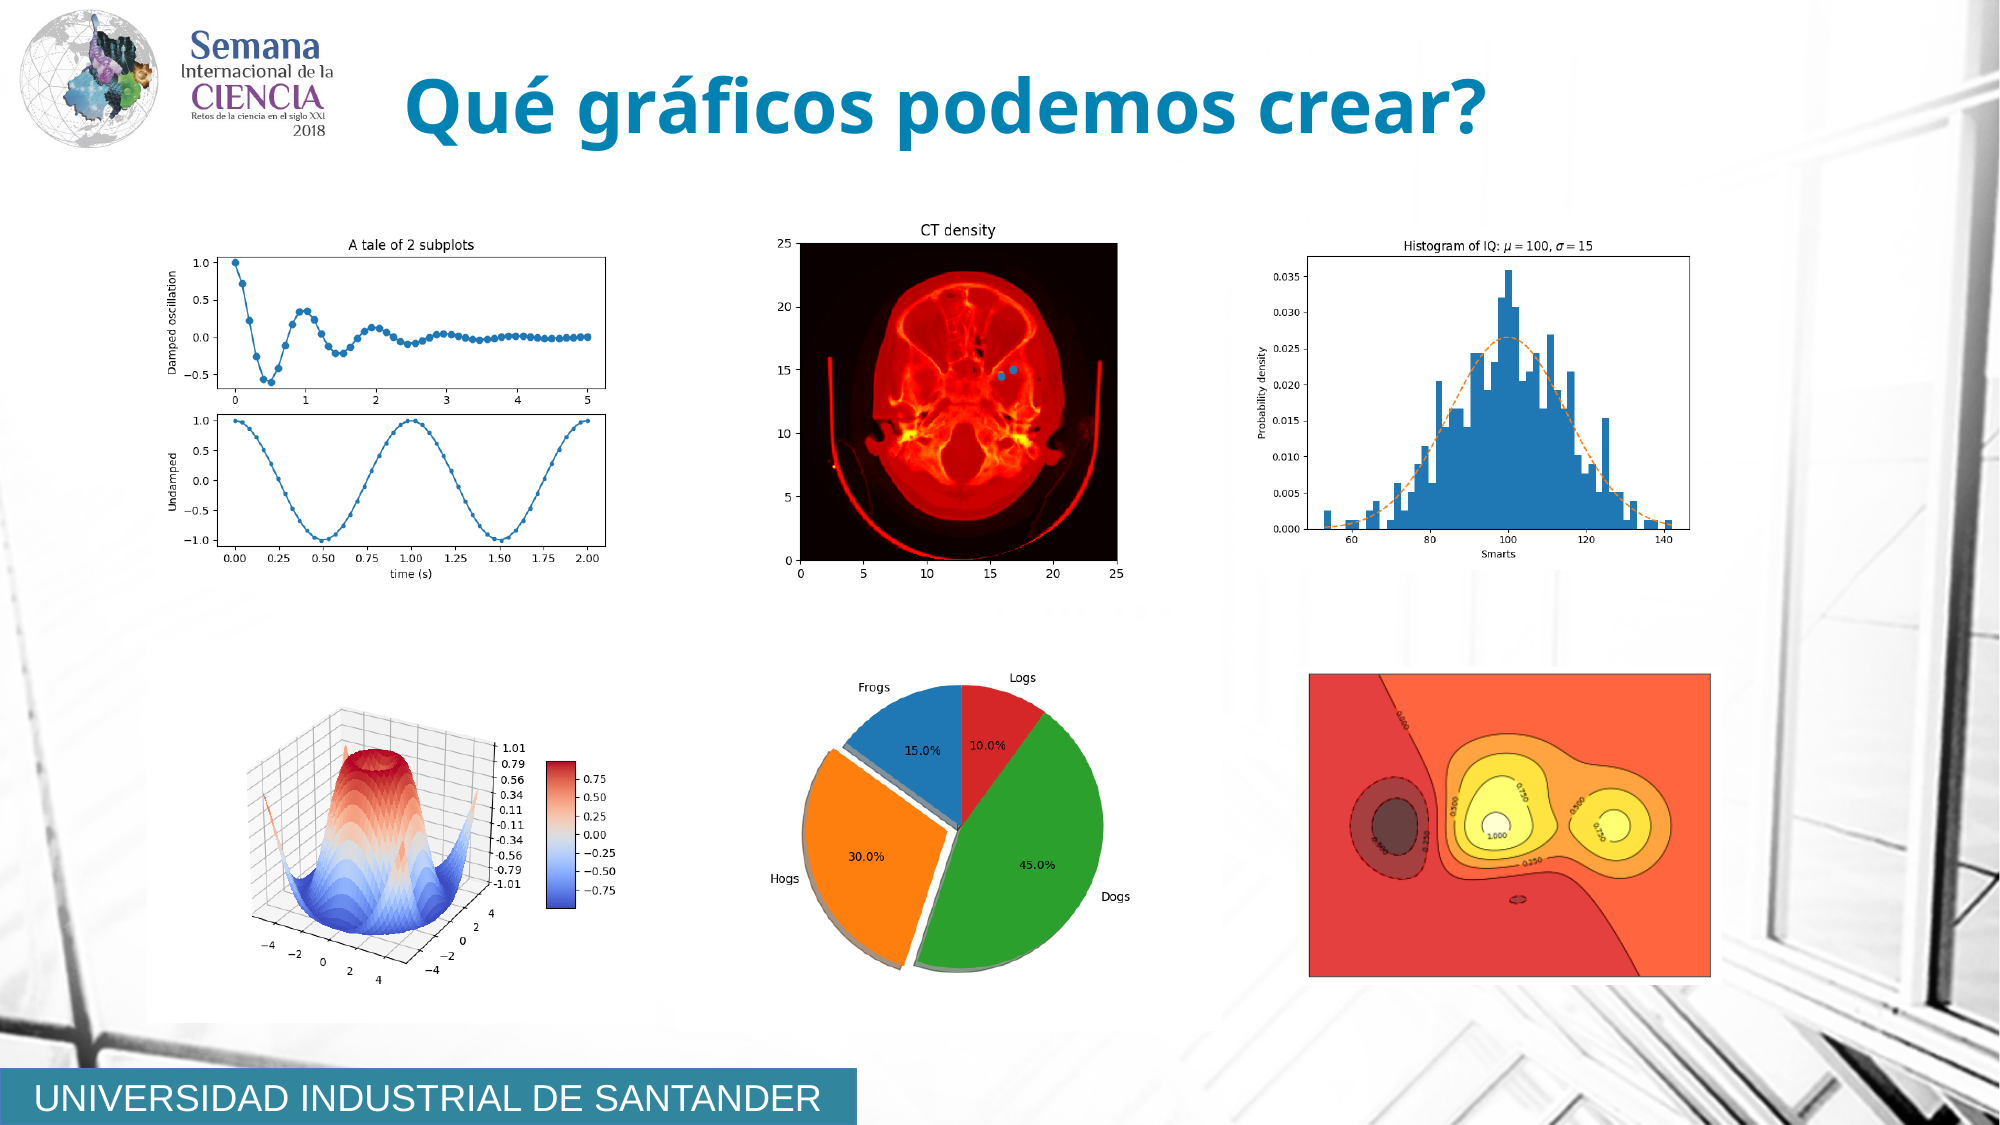

Qué gráficos podemos crear?
UNIVERSIDAD INDUSTRIAL DE SANTANDER